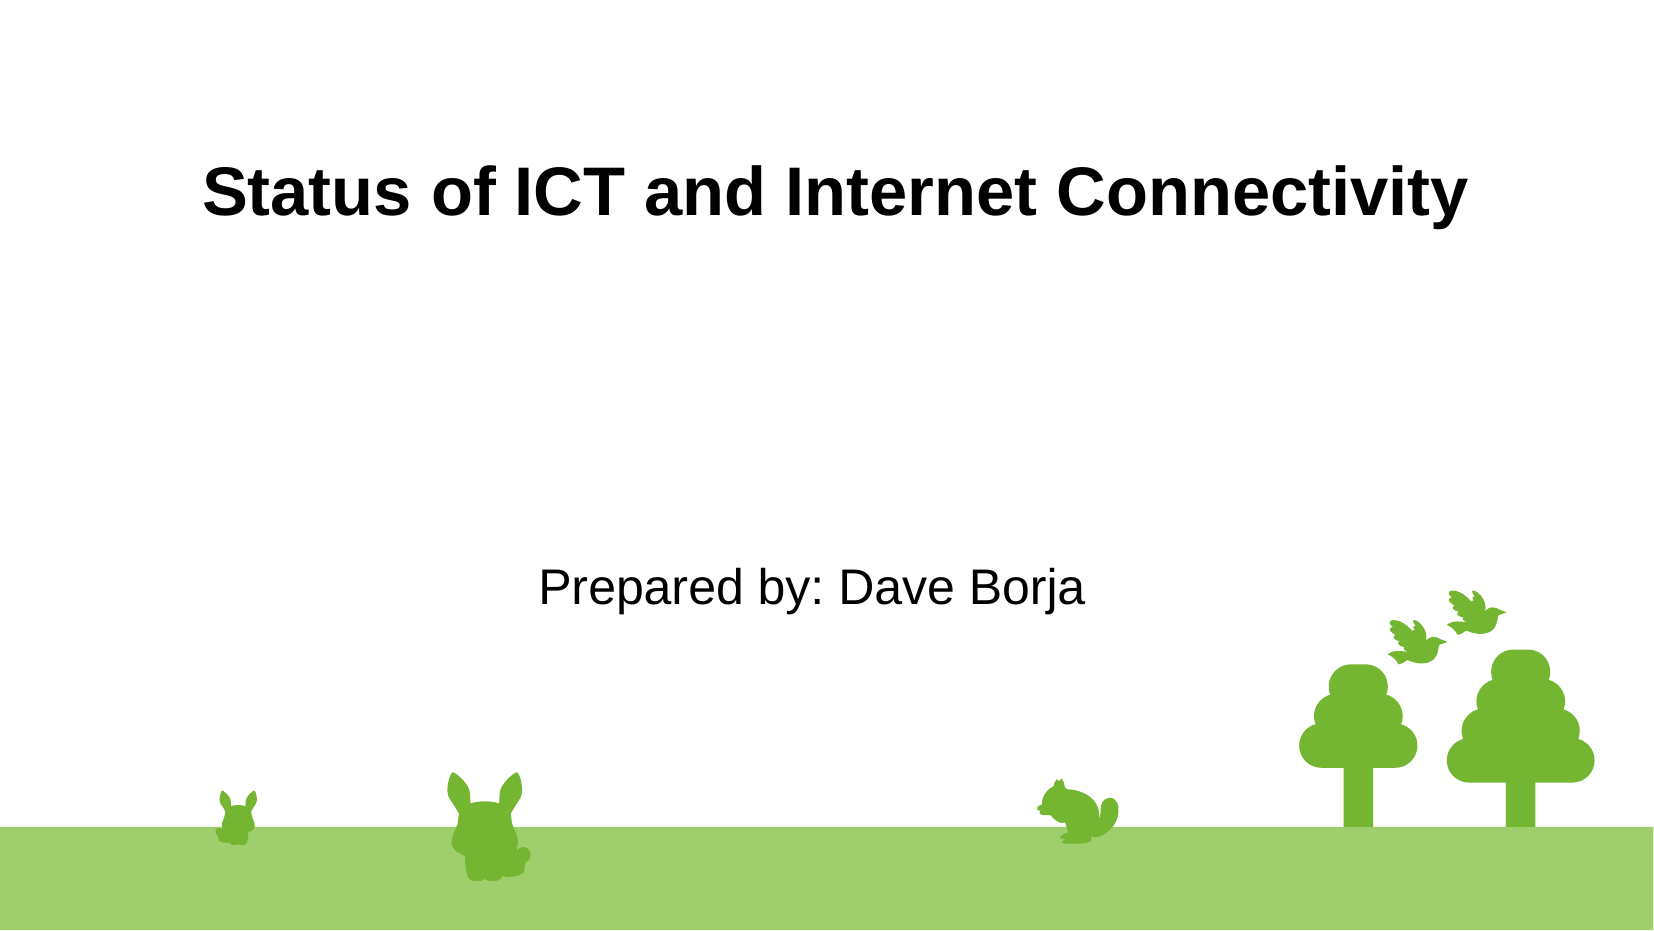

# Status of ICT and Internet Connectivity
Prepared by: Dave Borja